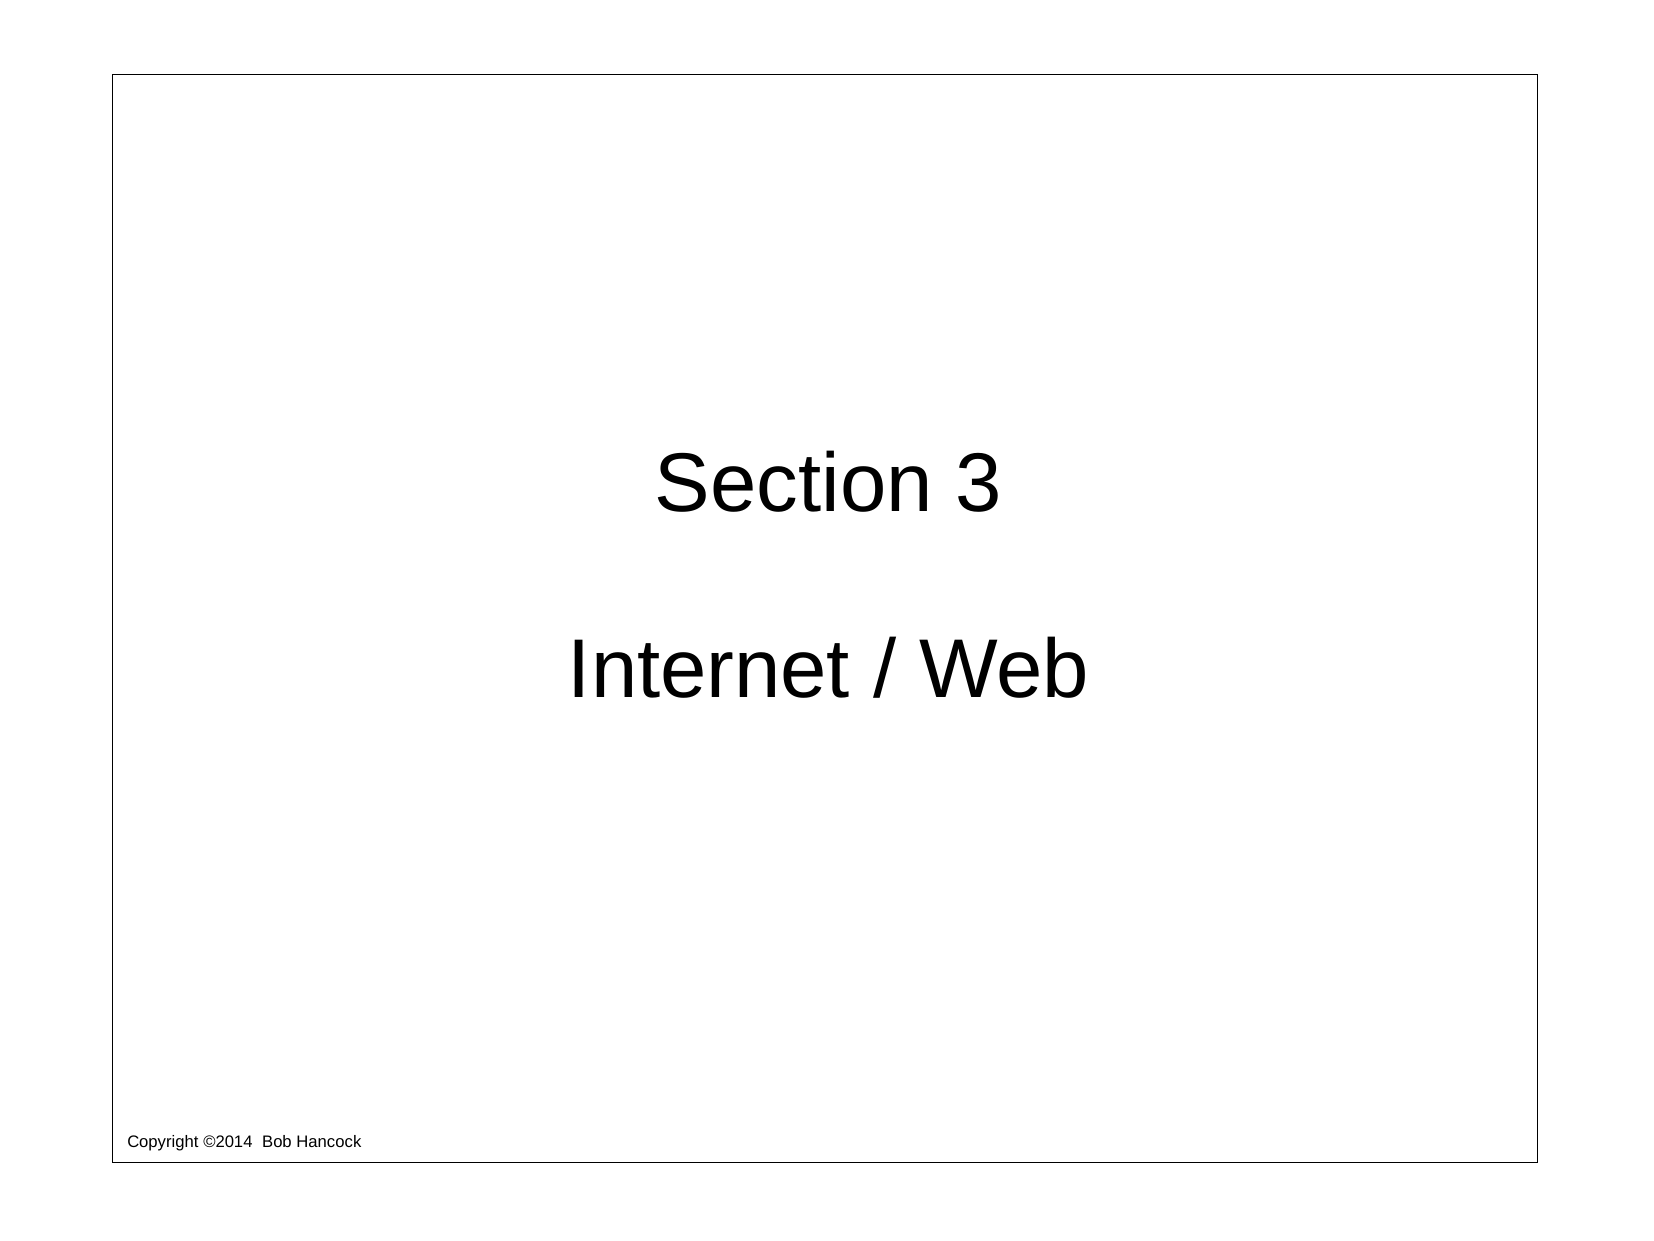

# Section 3 Internet / Web
Copyright ©2014 Bob Hancock